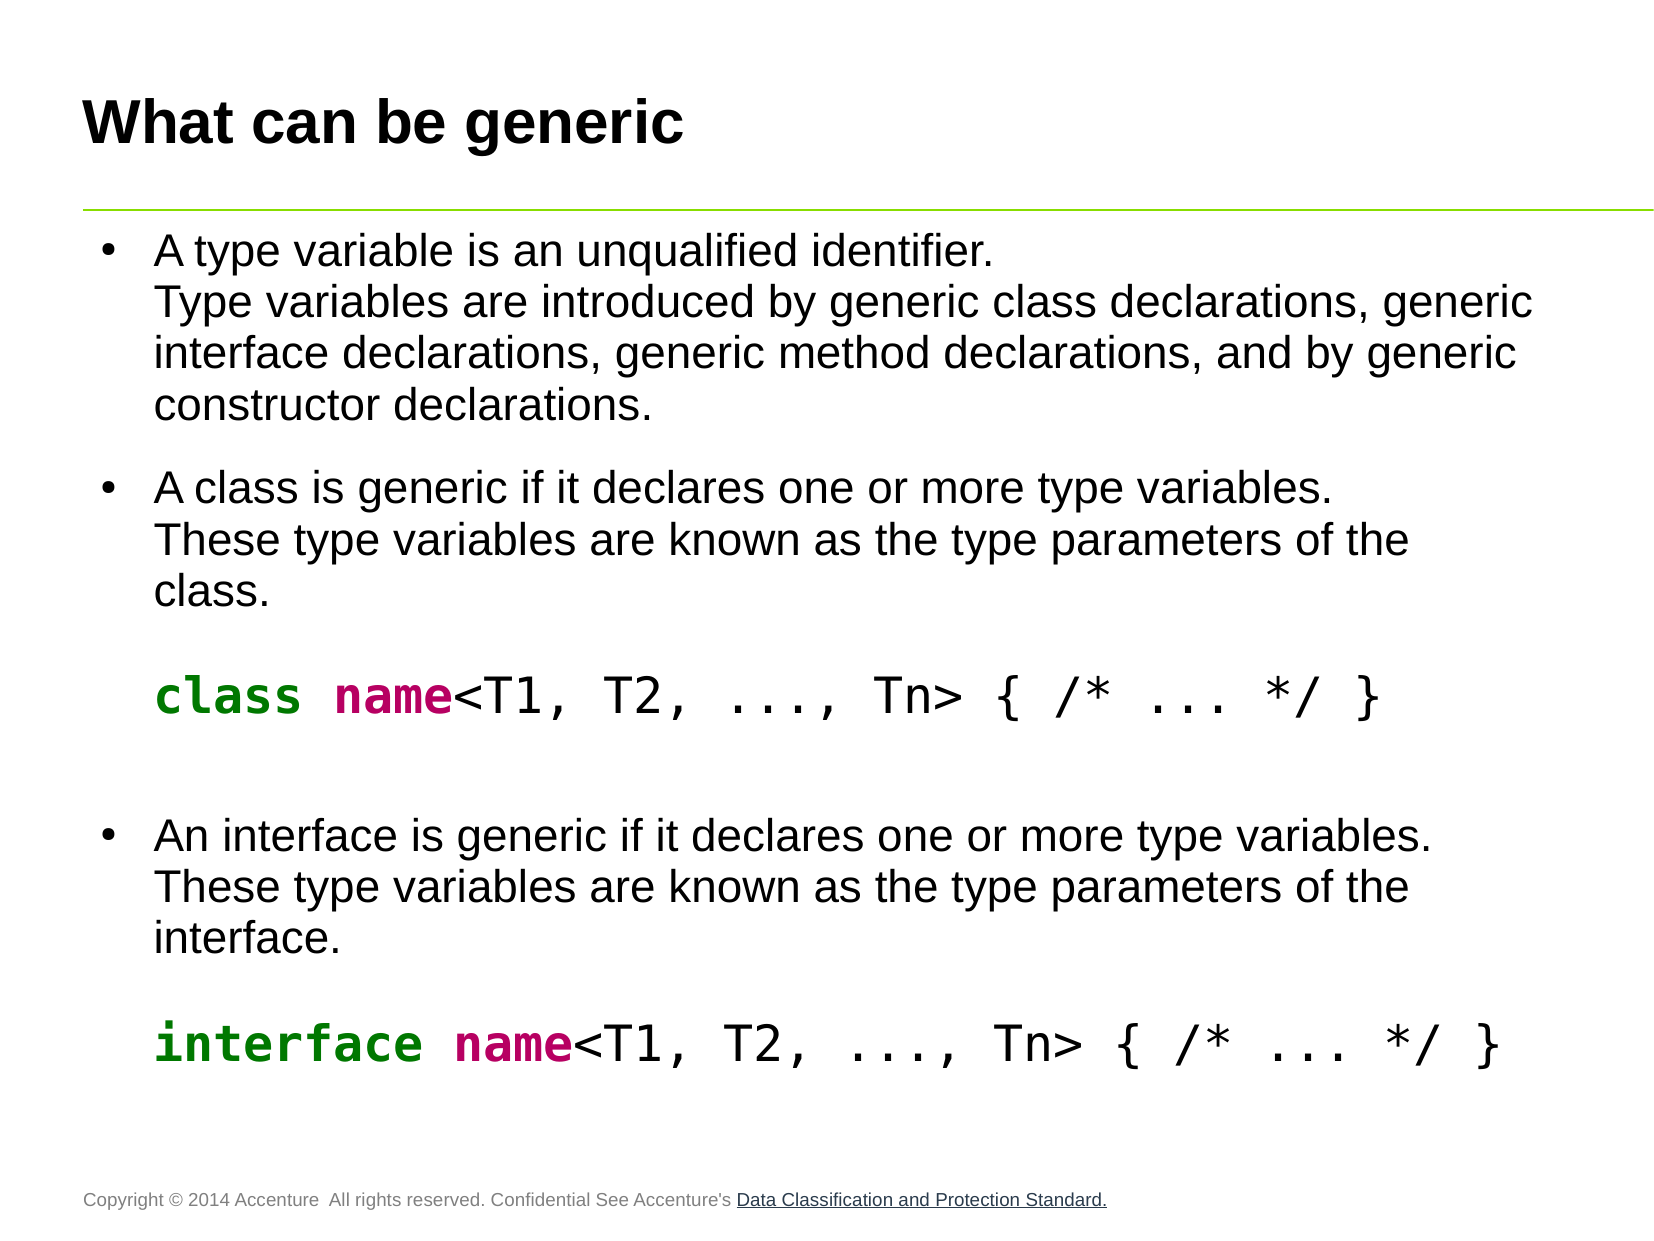

# What can be generic
A type variable is an unqualified identifier.
Type variables are introduced by generic class declarations, generic interface declarations, generic method declarations, and by generic constructor declarations.
A class is generic if it declares one or more type variables.
These type variables are known as the type parameters of the class.
class name<T1, T2, ..., Tn> { /* ... */ }
An interface is generic if it declares one or more type variables.
These type variables are known as the type parameters of the interface.
interface name<T1, T2, ..., Tn> { /* ... */ }